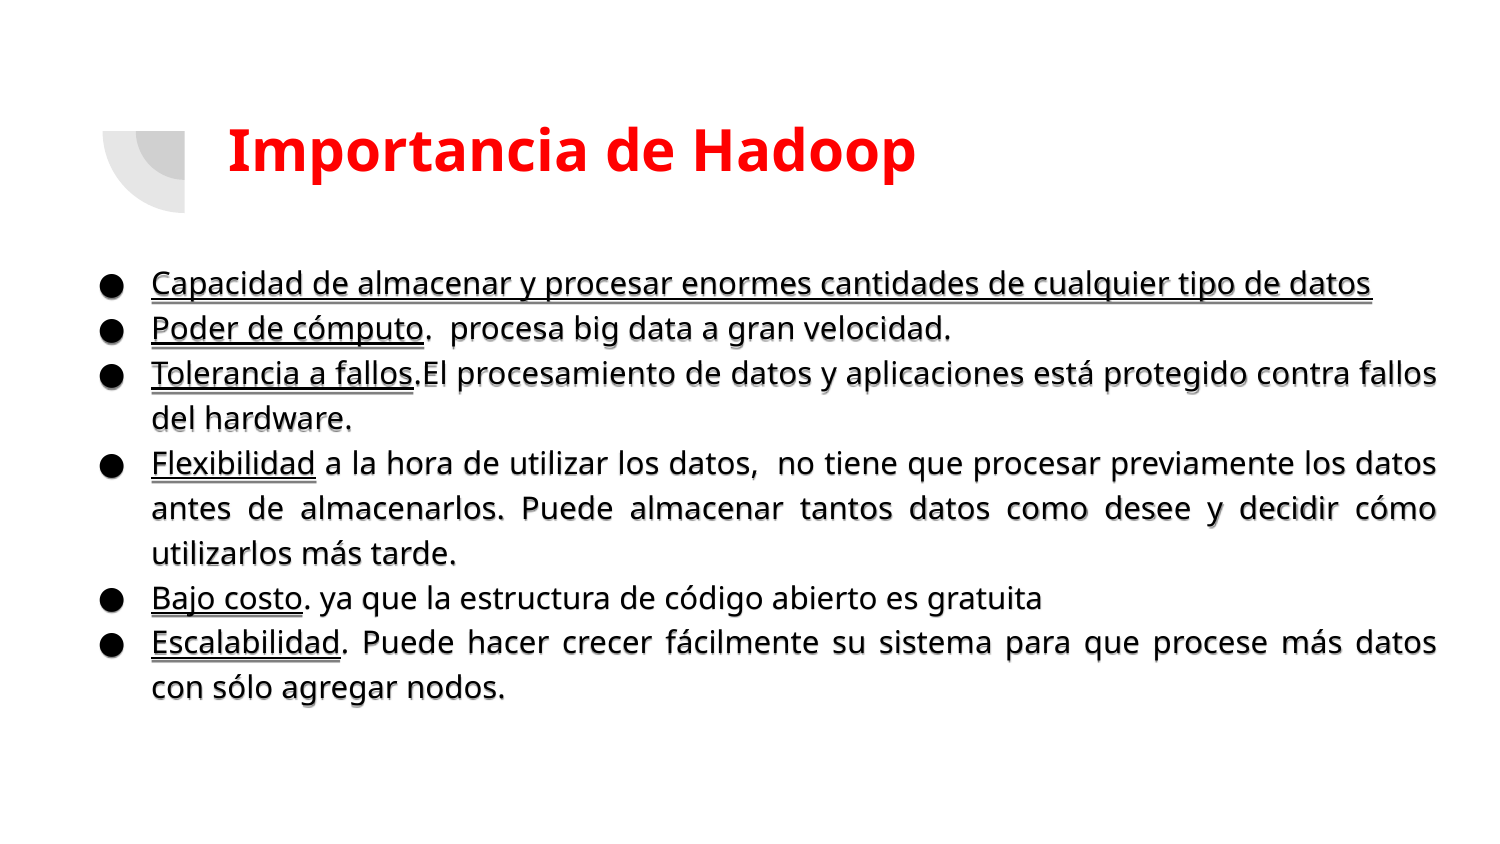

# Importancia de Hadoop
Capacidad de almacenar y procesar enormes cantidades de cualquier tipo de datos
Poder de cómputo. procesa big data a gran velocidad.
Tolerancia a fallos.El procesamiento de datos y aplicaciones está protegido contra fallos del hardware.
Flexibilidad a la hora de utilizar los datos, no tiene que procesar previamente los datos antes de almacenarlos. Puede almacenar tantos datos como desee y decidir cómo utilizarlos más tarde.
Bajo costo. ya que la estructura de código abierto es gratuita
Escalabilidad. Puede hacer crecer fácilmente su sistema para que procese más datos con sólo agregar nodos.